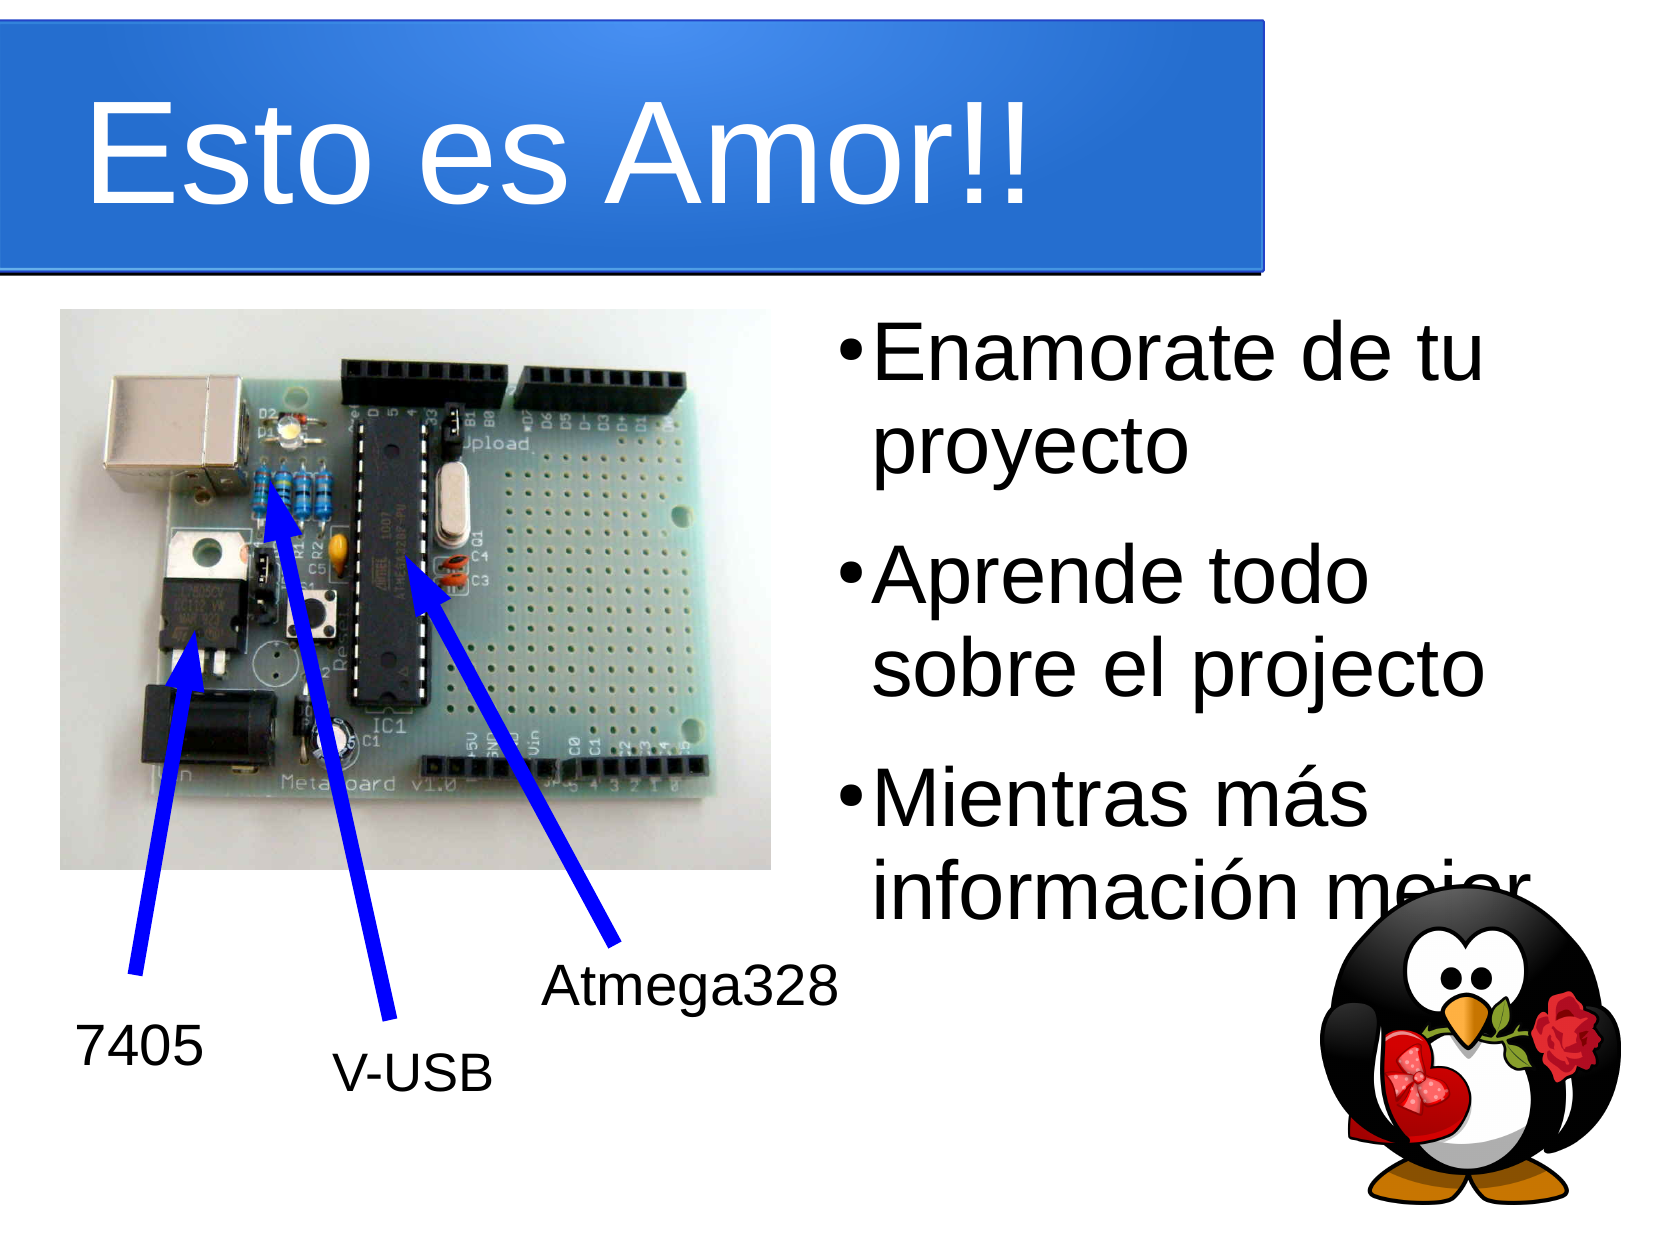

# Esto es Amor!!
Enamorate de tu proyecto
Aprende todo sobre el projecto
Mientras más información mejor
Atmega328
7405
V-USB